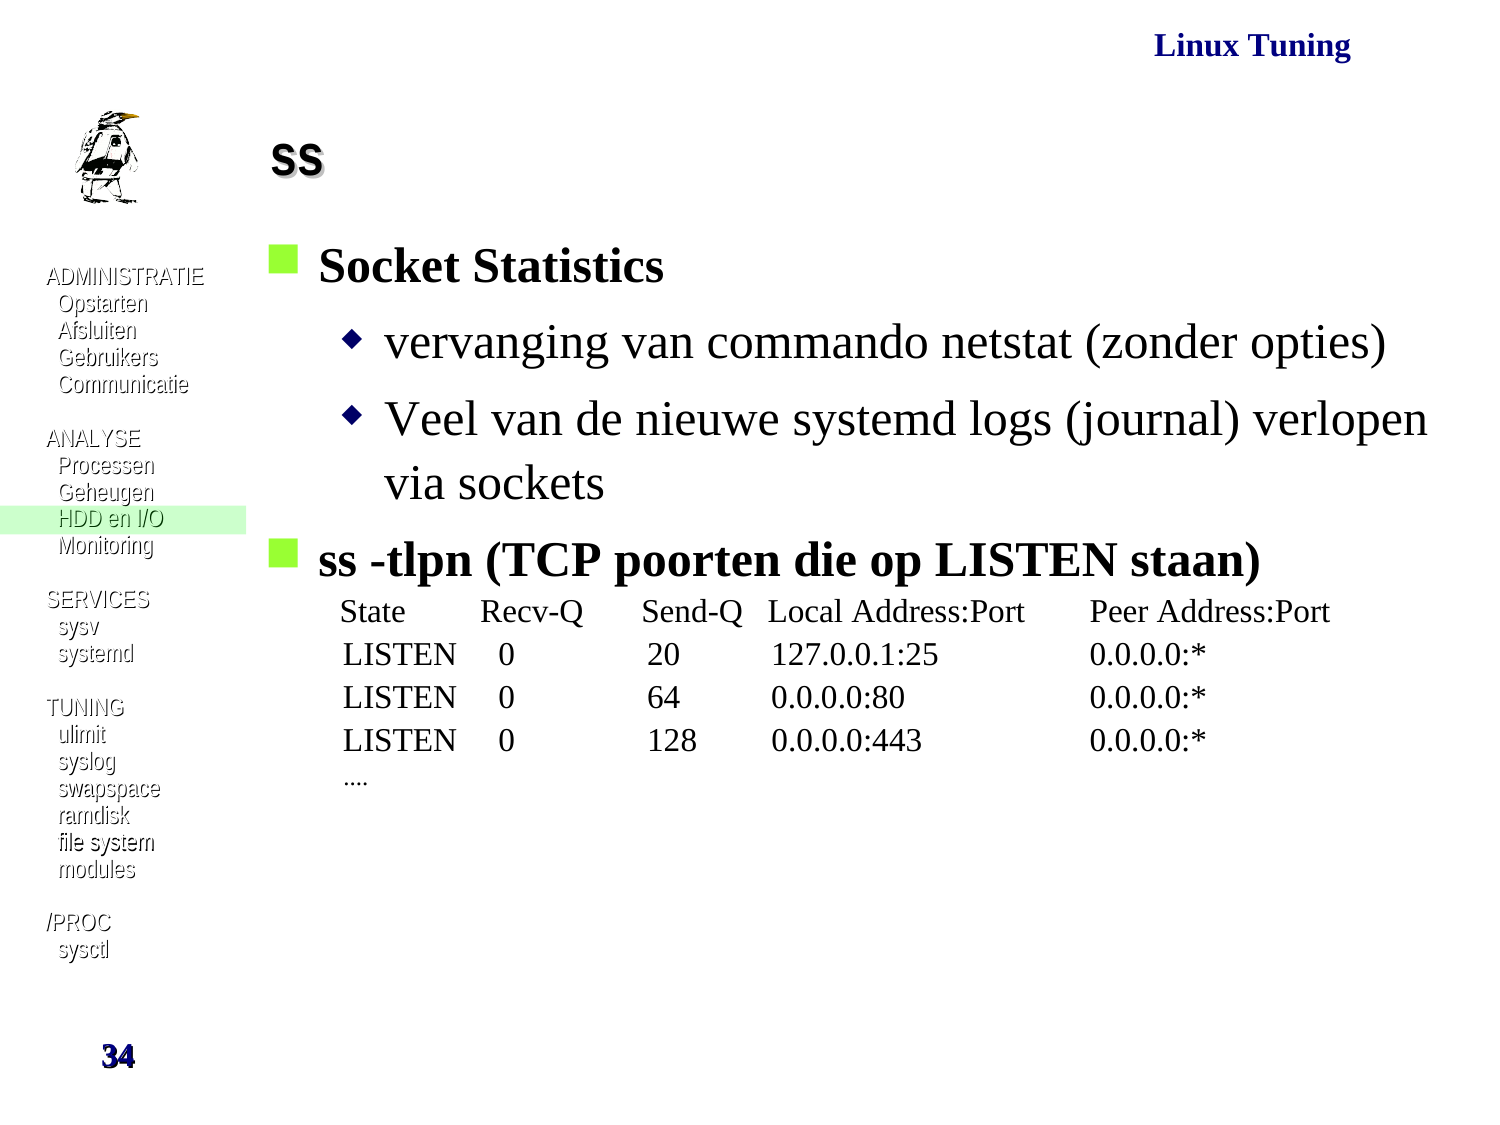

# ss
Socket Statistics
vervanging van commando netstat (zonder opties)
Veel van de nieuwe systemd logs (journal) verlopen via sockets
ss -tlpn (TCP poorten die op LISTEN staan)
	State Recv-Q Send-Q Local Address:Port 	Peer Address:Port
 LISTEN 0 20 127.0.0.1:25 	0.0.0.0:*
 LISTEN 0 64 0.0.0.0:80 	0.0.0.0:*
 LISTEN 0 128 0.0.0.0:443 	0.0.0.0:*
 ....